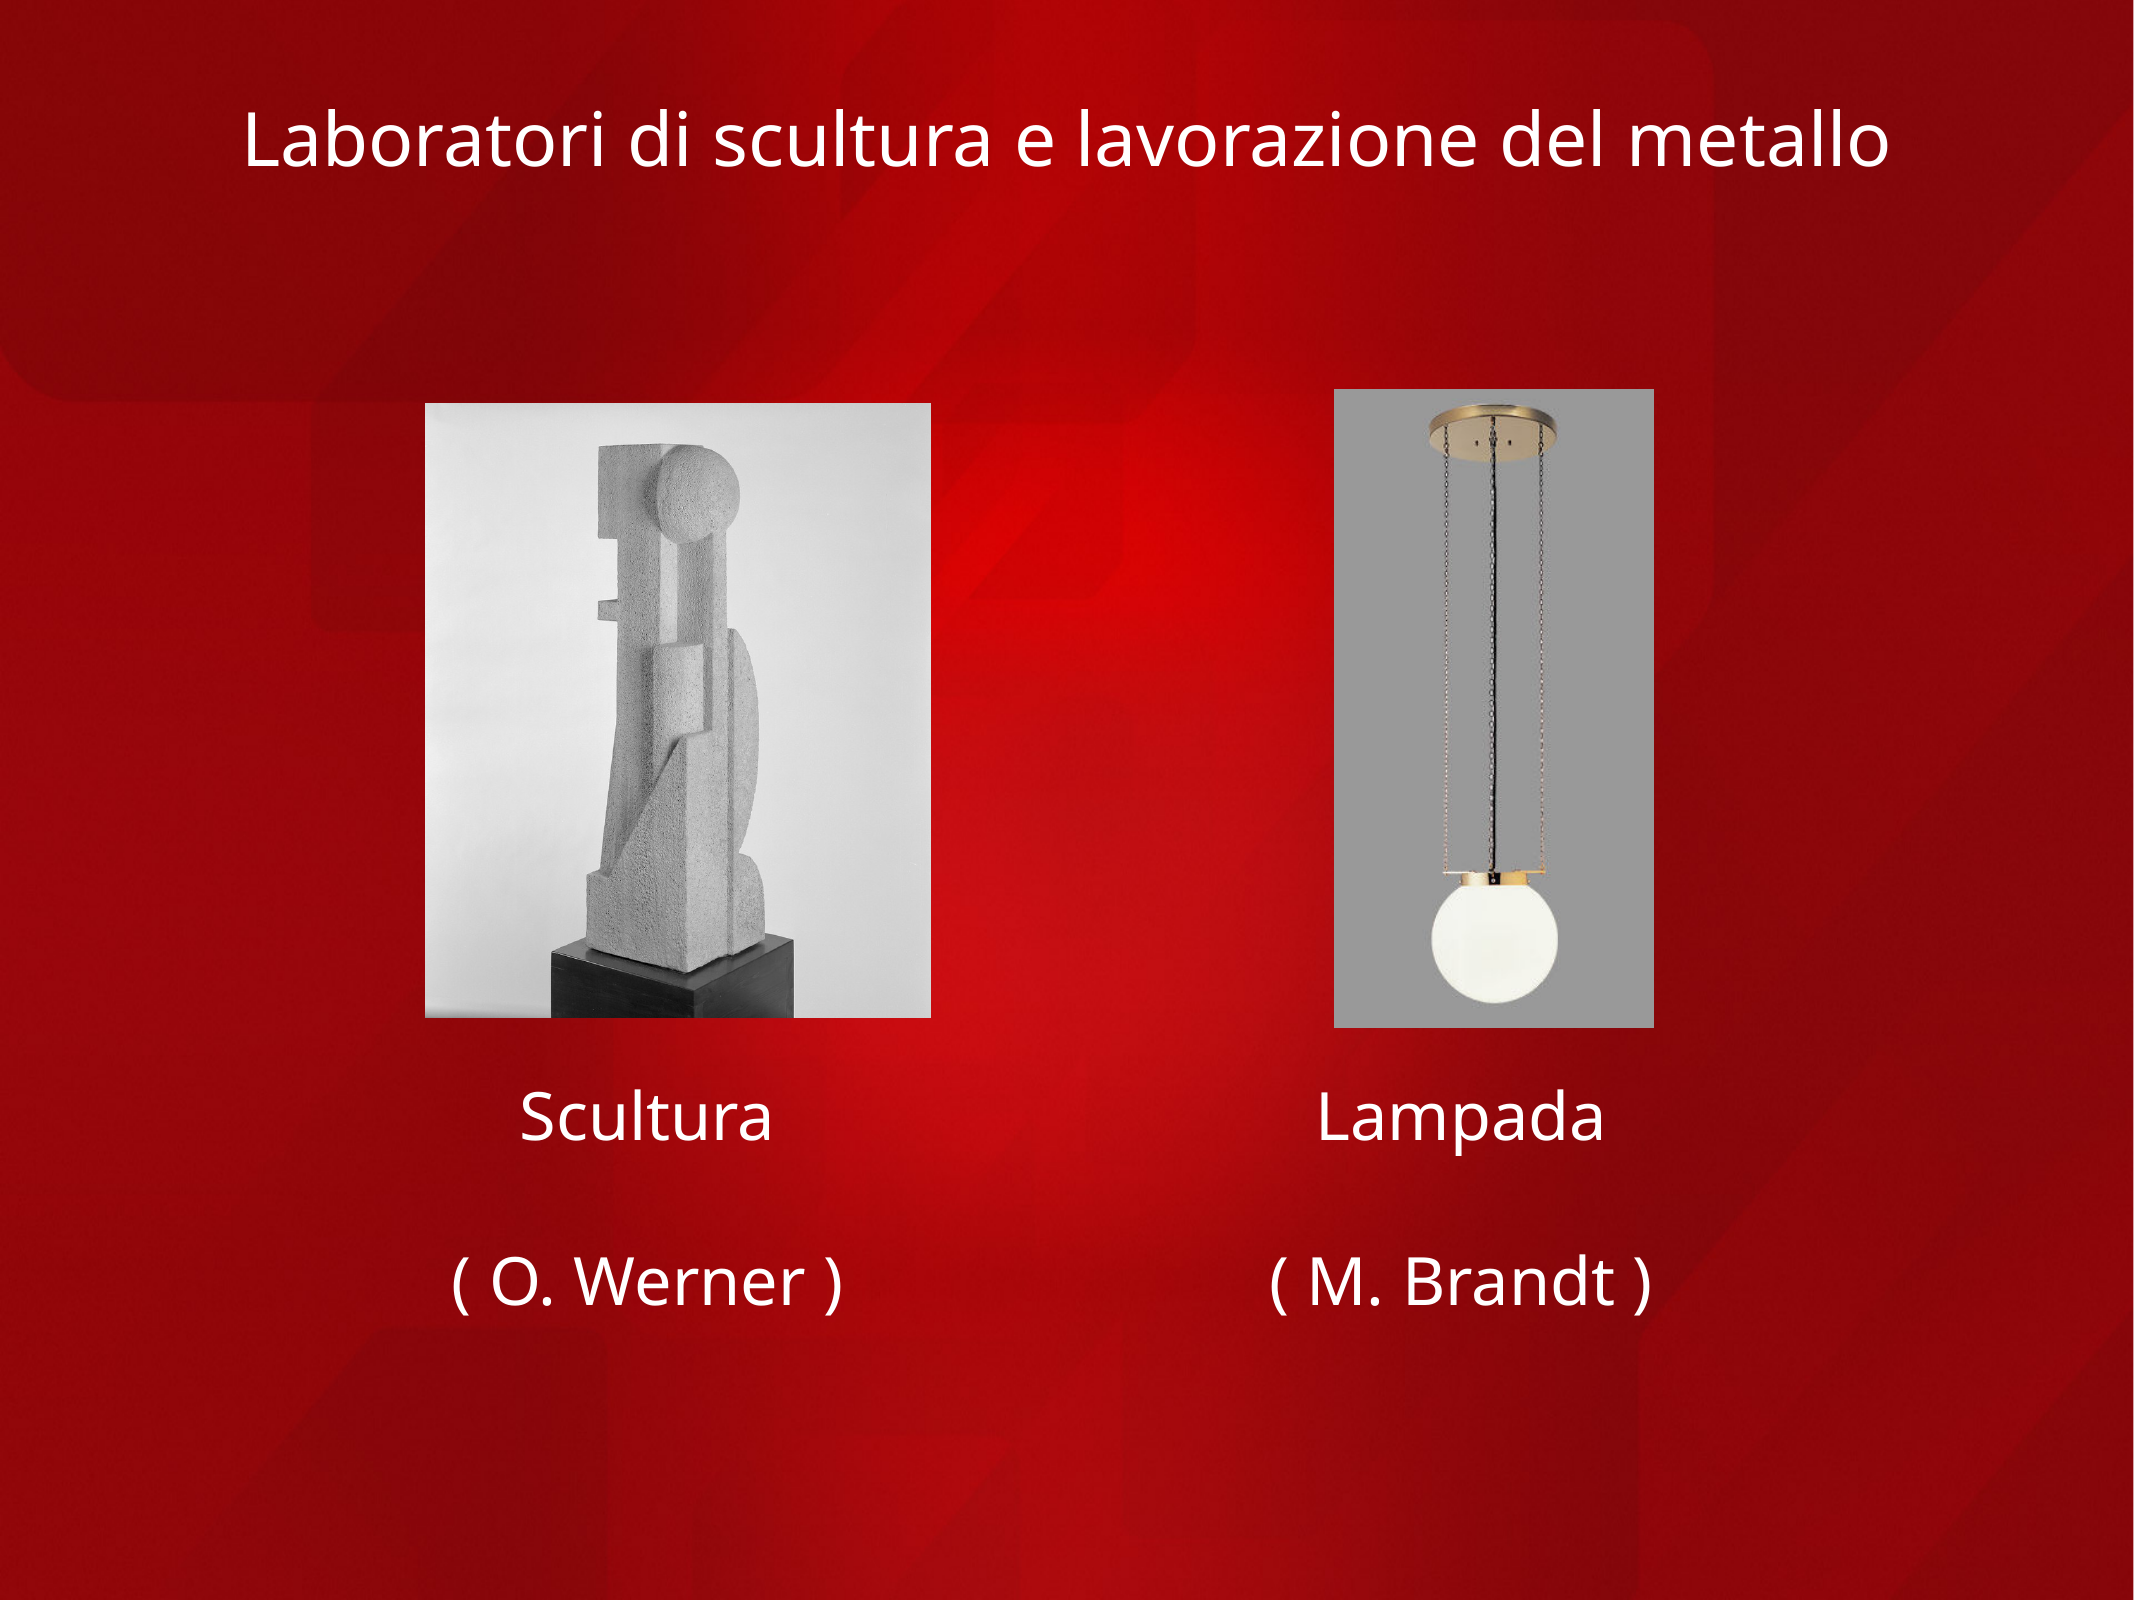

Laboratori di scultura e lavorazione del metallo
Scultura
( O. Werner )
Lampada
( M. Brandt )